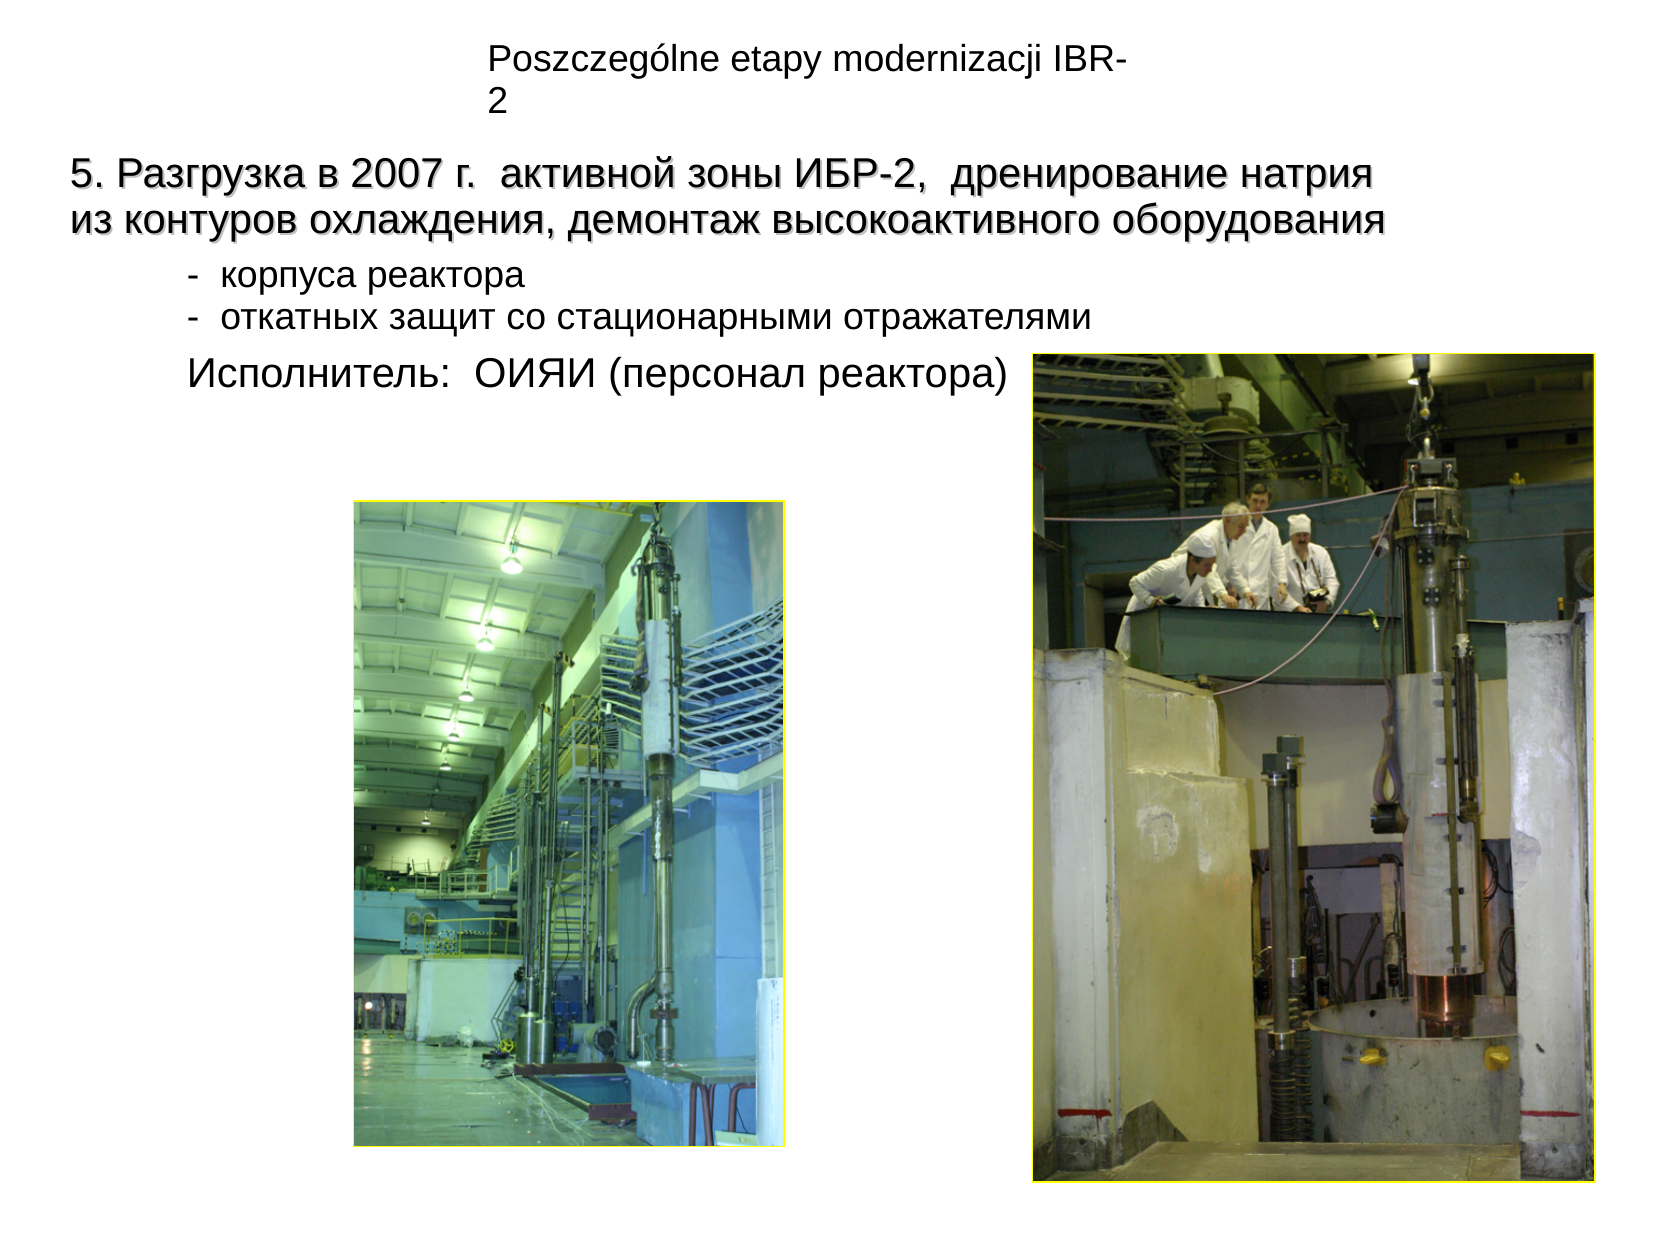

Poszczególne etapy modernizacji IBR-2
5. Разгрузка в 2007 г. активной зоны ИБР-2, дренирование натрия
из контуров охлаждения, демонтаж высокоактивного оборудования
	- корпуса реактора
	- откатных защит со стационарными отражателями
	Исполнитель: ОИЯИ (персонал реактора)